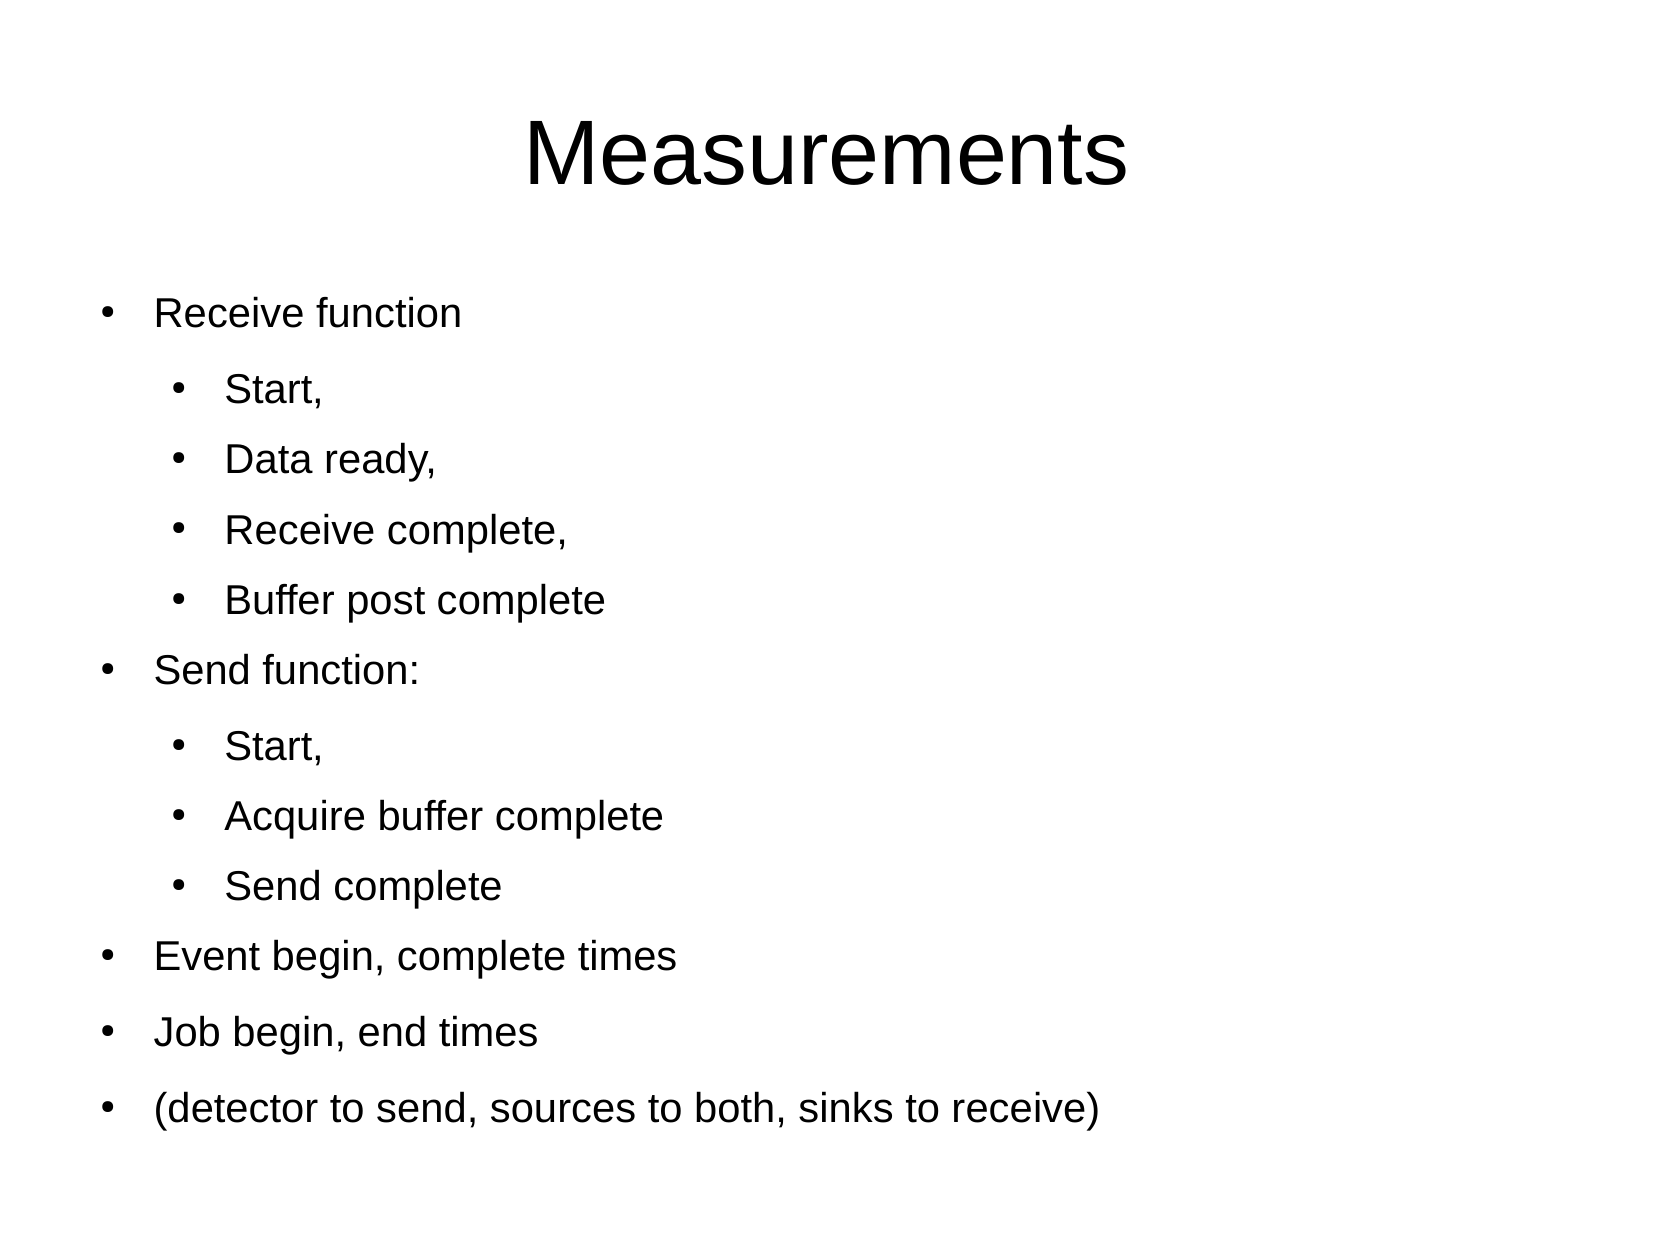

# Measurements
Receive function
Start,
Data ready,
Receive complete,
Buffer post complete
Send function:
Start,
Acquire buffer complete
Send complete
Event begin, complete times
Job begin, end times
(detector to send, sources to both, sinks to receive)